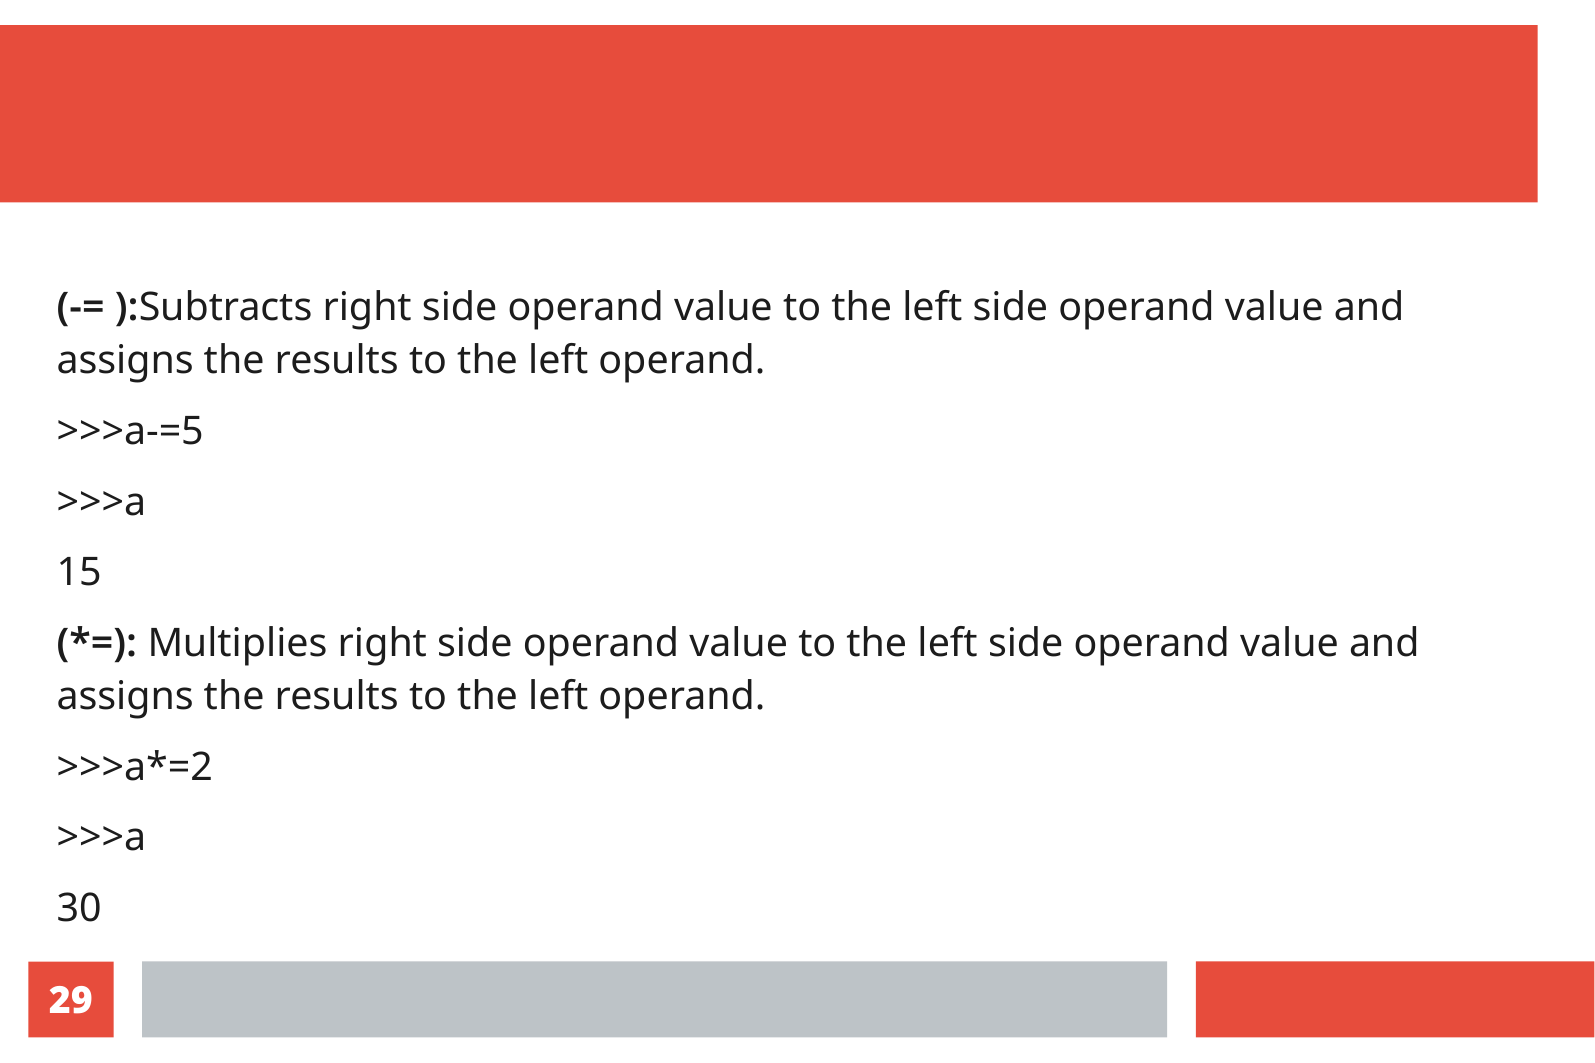

# (-= ):Subtracts right side operand value to the left side operand value and assigns the results to the left operand.
>>>a-=5
>>>a
15
(*=): Multiplies right side operand value to the left side operand value and assigns the results to the left operand.
>>>a*=2
>>>a
30
29